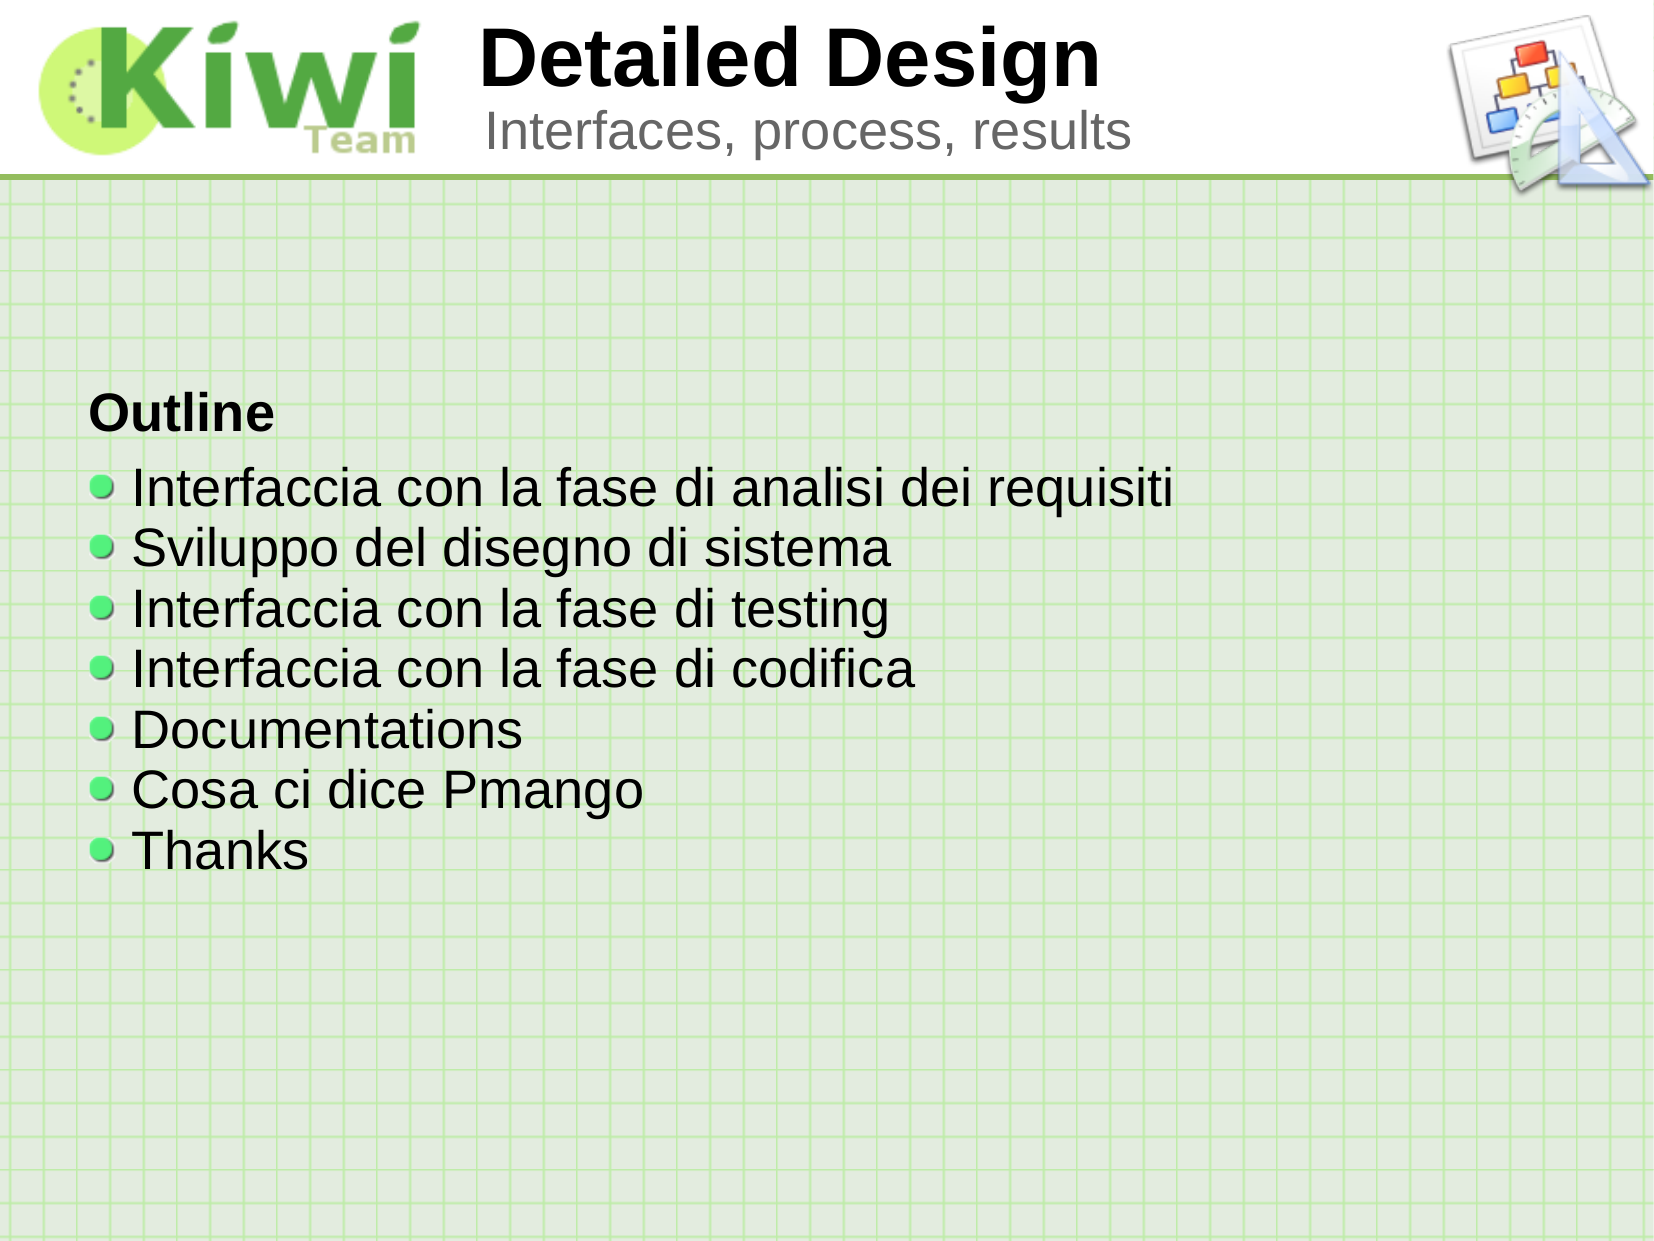

# Detailed Design
Interfaces, process, results
Outline
 Interfaccia con la fase di analisi dei requisiti
 Sviluppo del disegno di sistema
 Interfaccia con la fase di testing
 Interfaccia con la fase di codifica
 Documentations
 Cosa ci dice Pmango
 Thanks